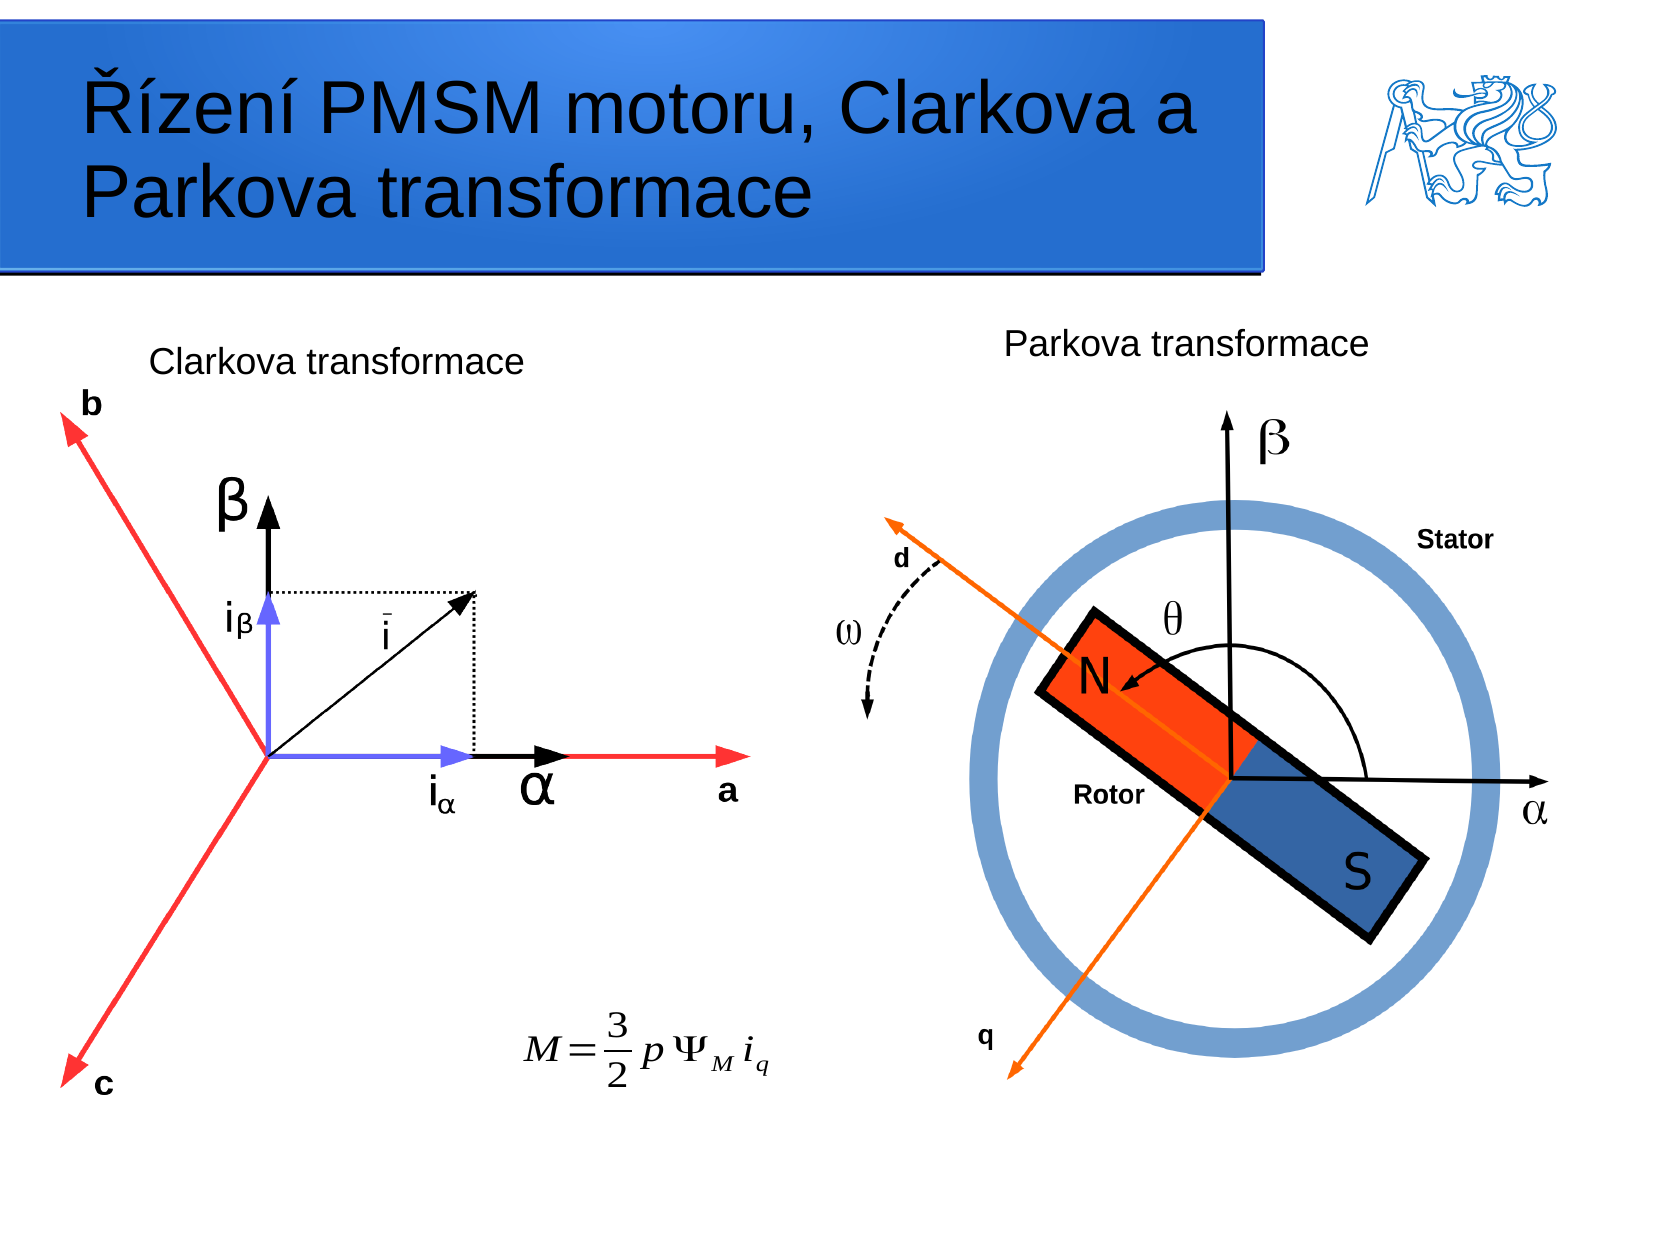

# Řízení PMSM motoru, Clarkova a Parkova transformace
Parkova transformace
Clarkova transformace